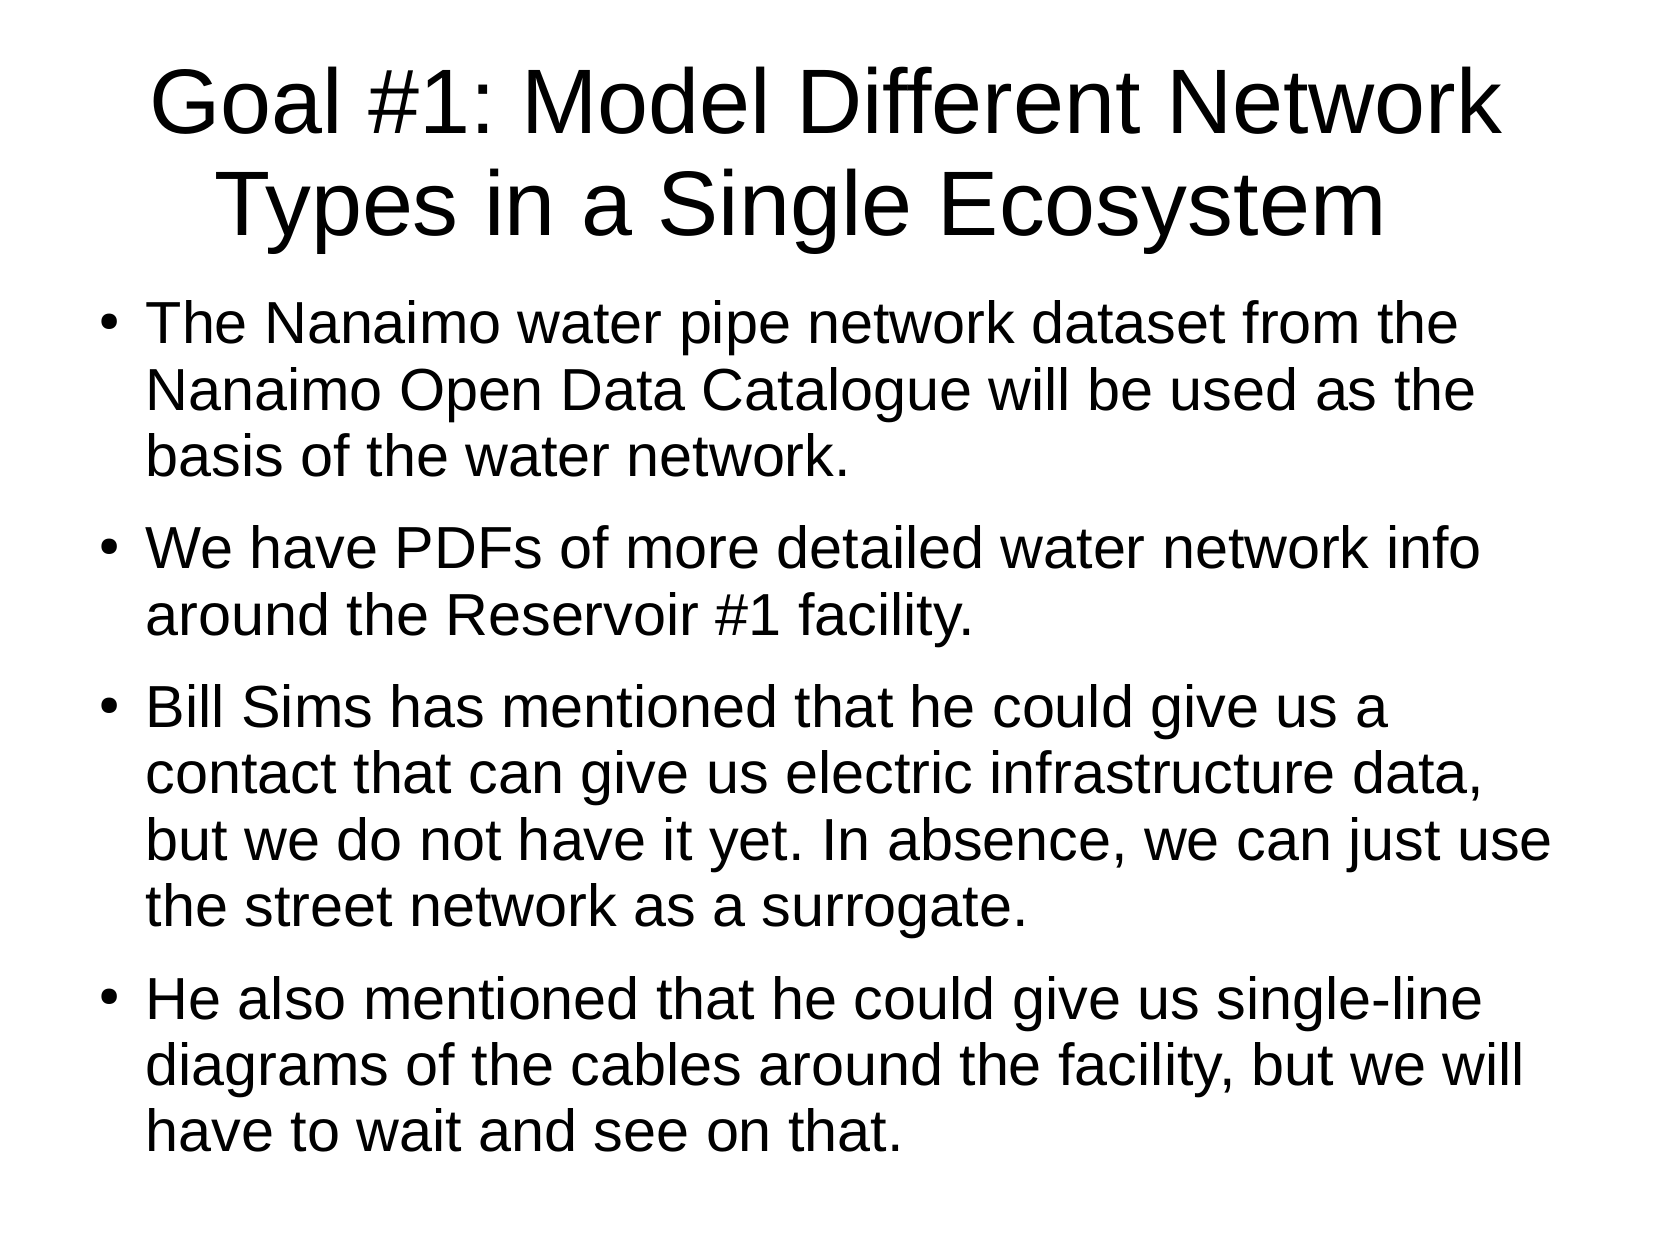

# Goal #1: Model Different Network Types in a Single Ecosystem
The Nanaimo water pipe network dataset from the Nanaimo Open Data Catalogue will be used as the basis of the water network.
We have PDFs of more detailed water network info around the Reservoir #1 facility.
Bill Sims has mentioned that he could give us a contact that can give us electric infrastructure data, but we do not have it yet. In absence, we can just use the street network as a surrogate.
He also mentioned that he could give us single-line diagrams of the cables around the facility, but we will have to wait and see on that.